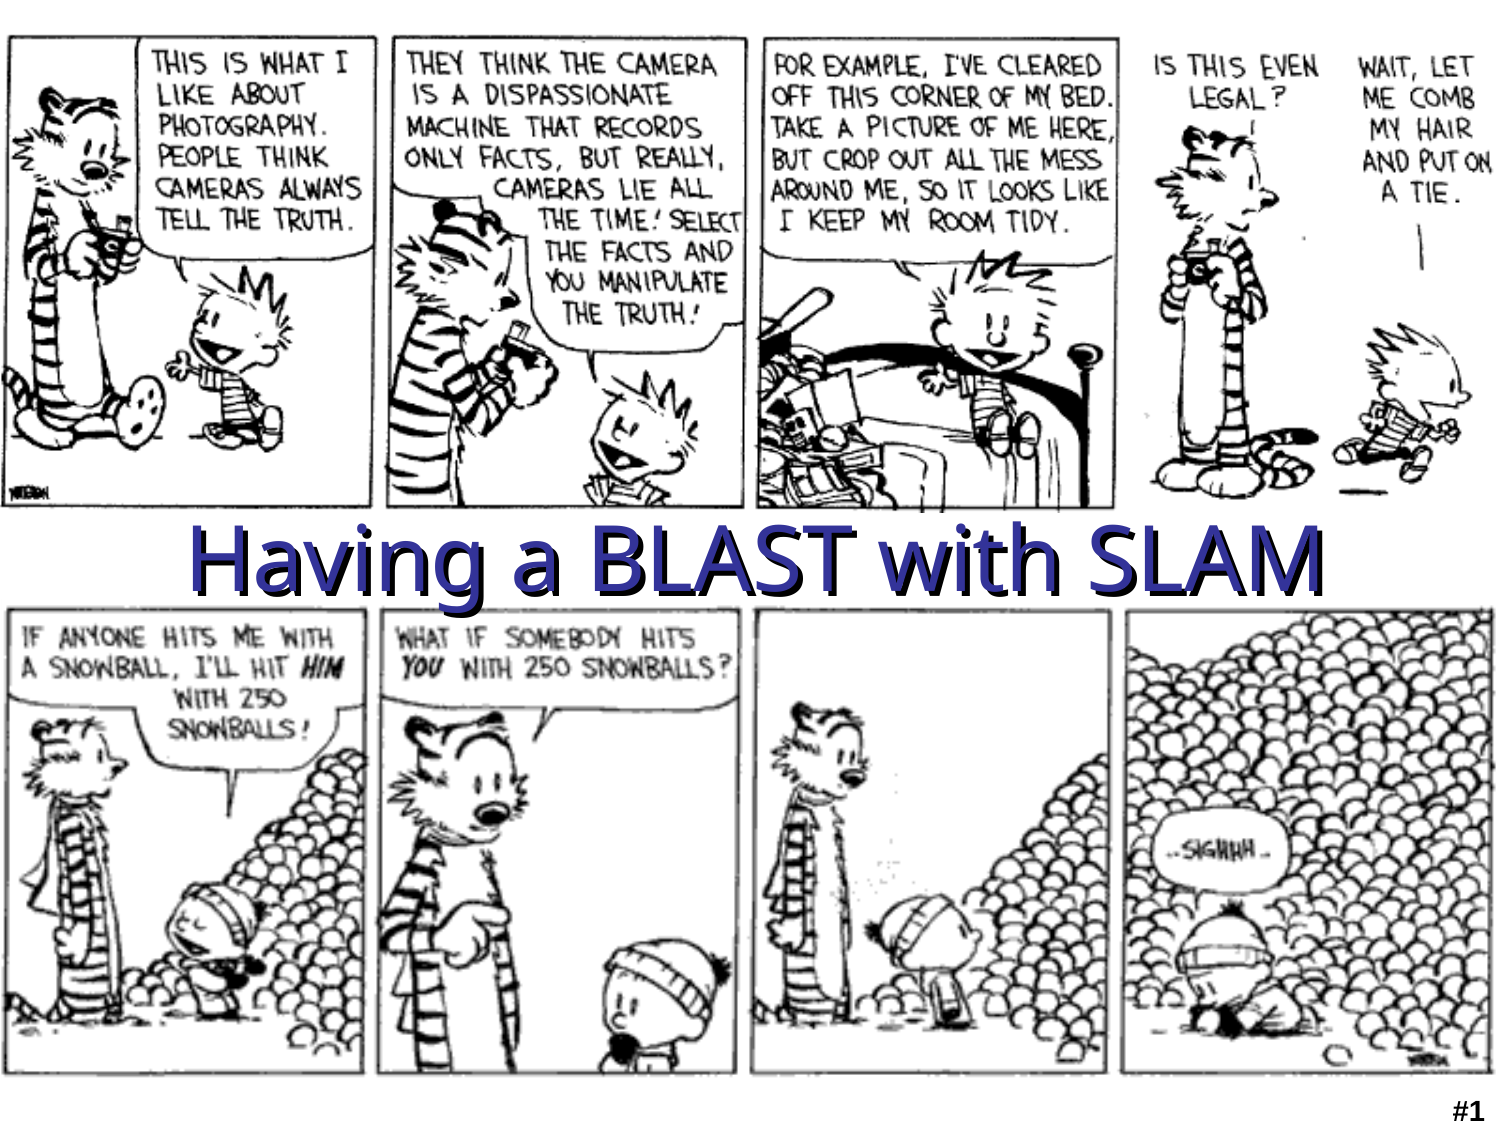

# Having a BLAST with SLAM
1